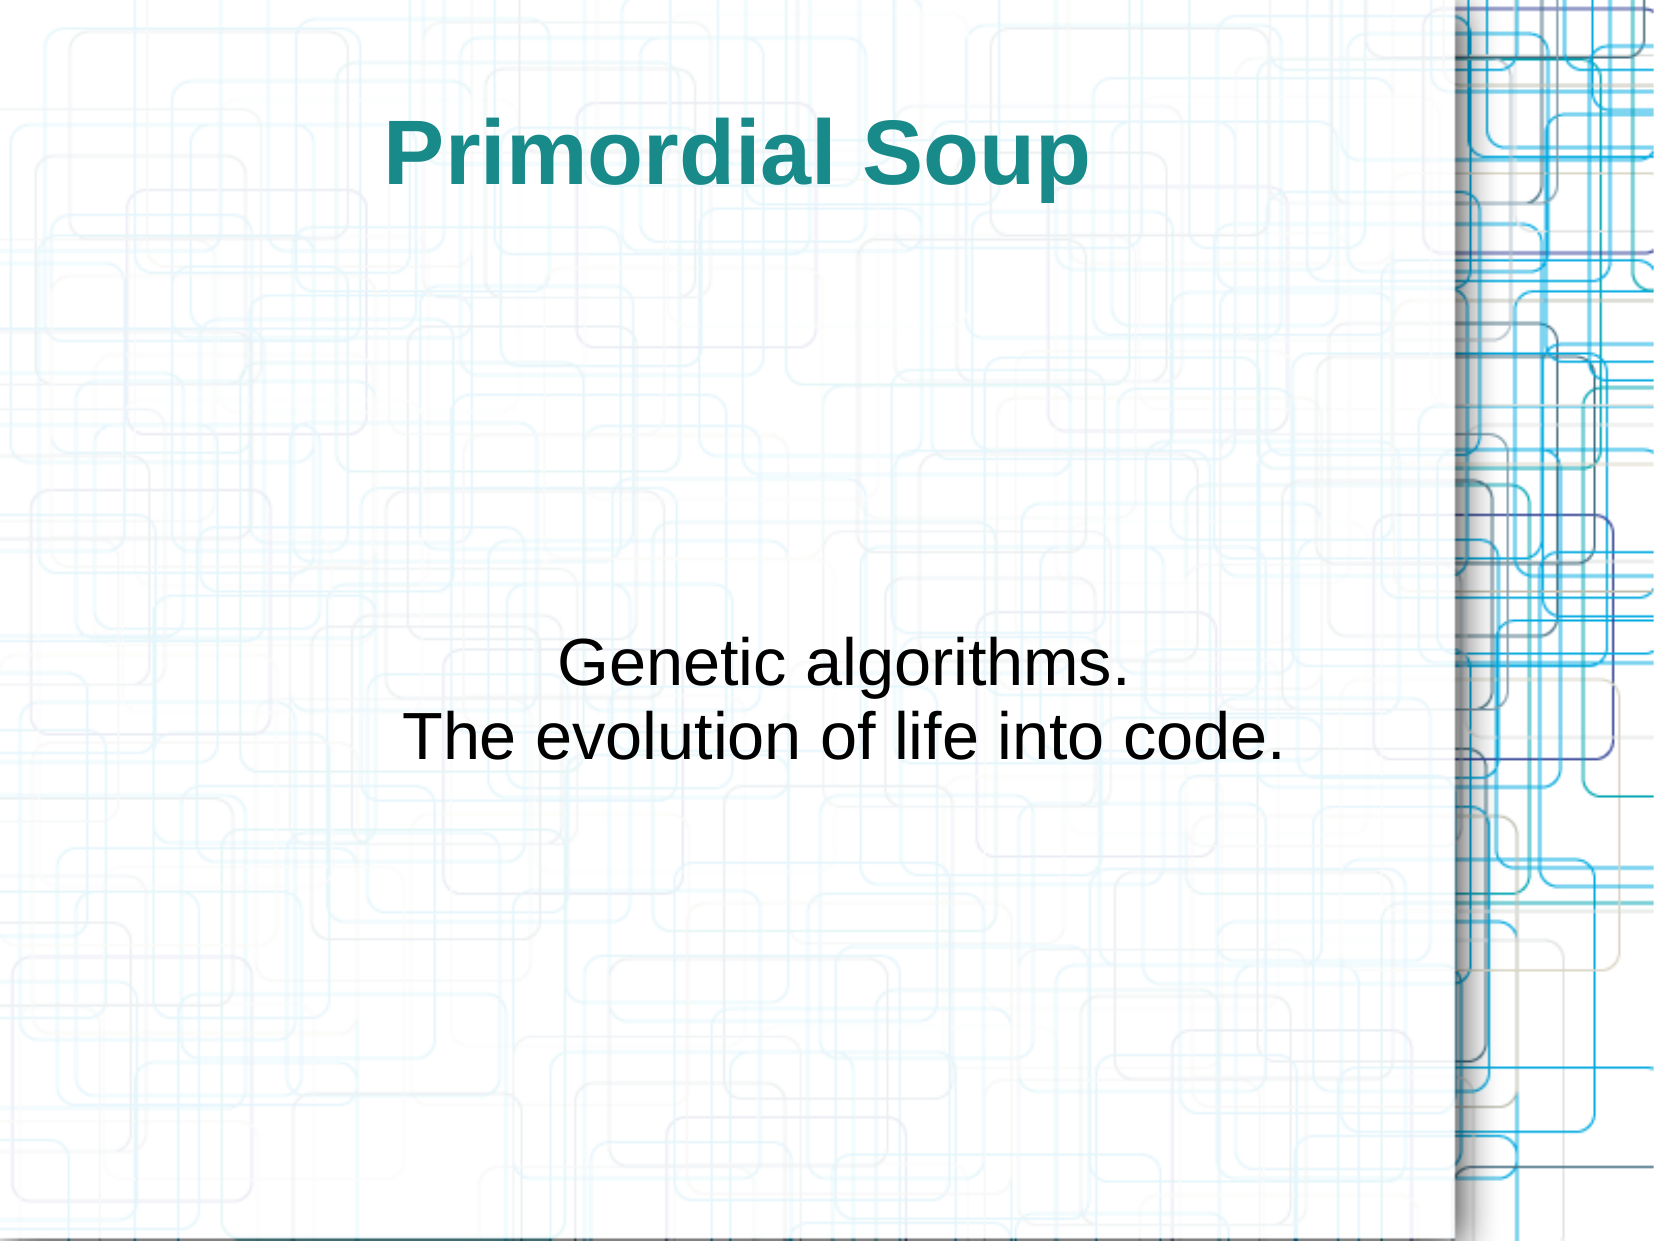

# Primordial Soup
Genetic algorithms.
The evolution of life into code.